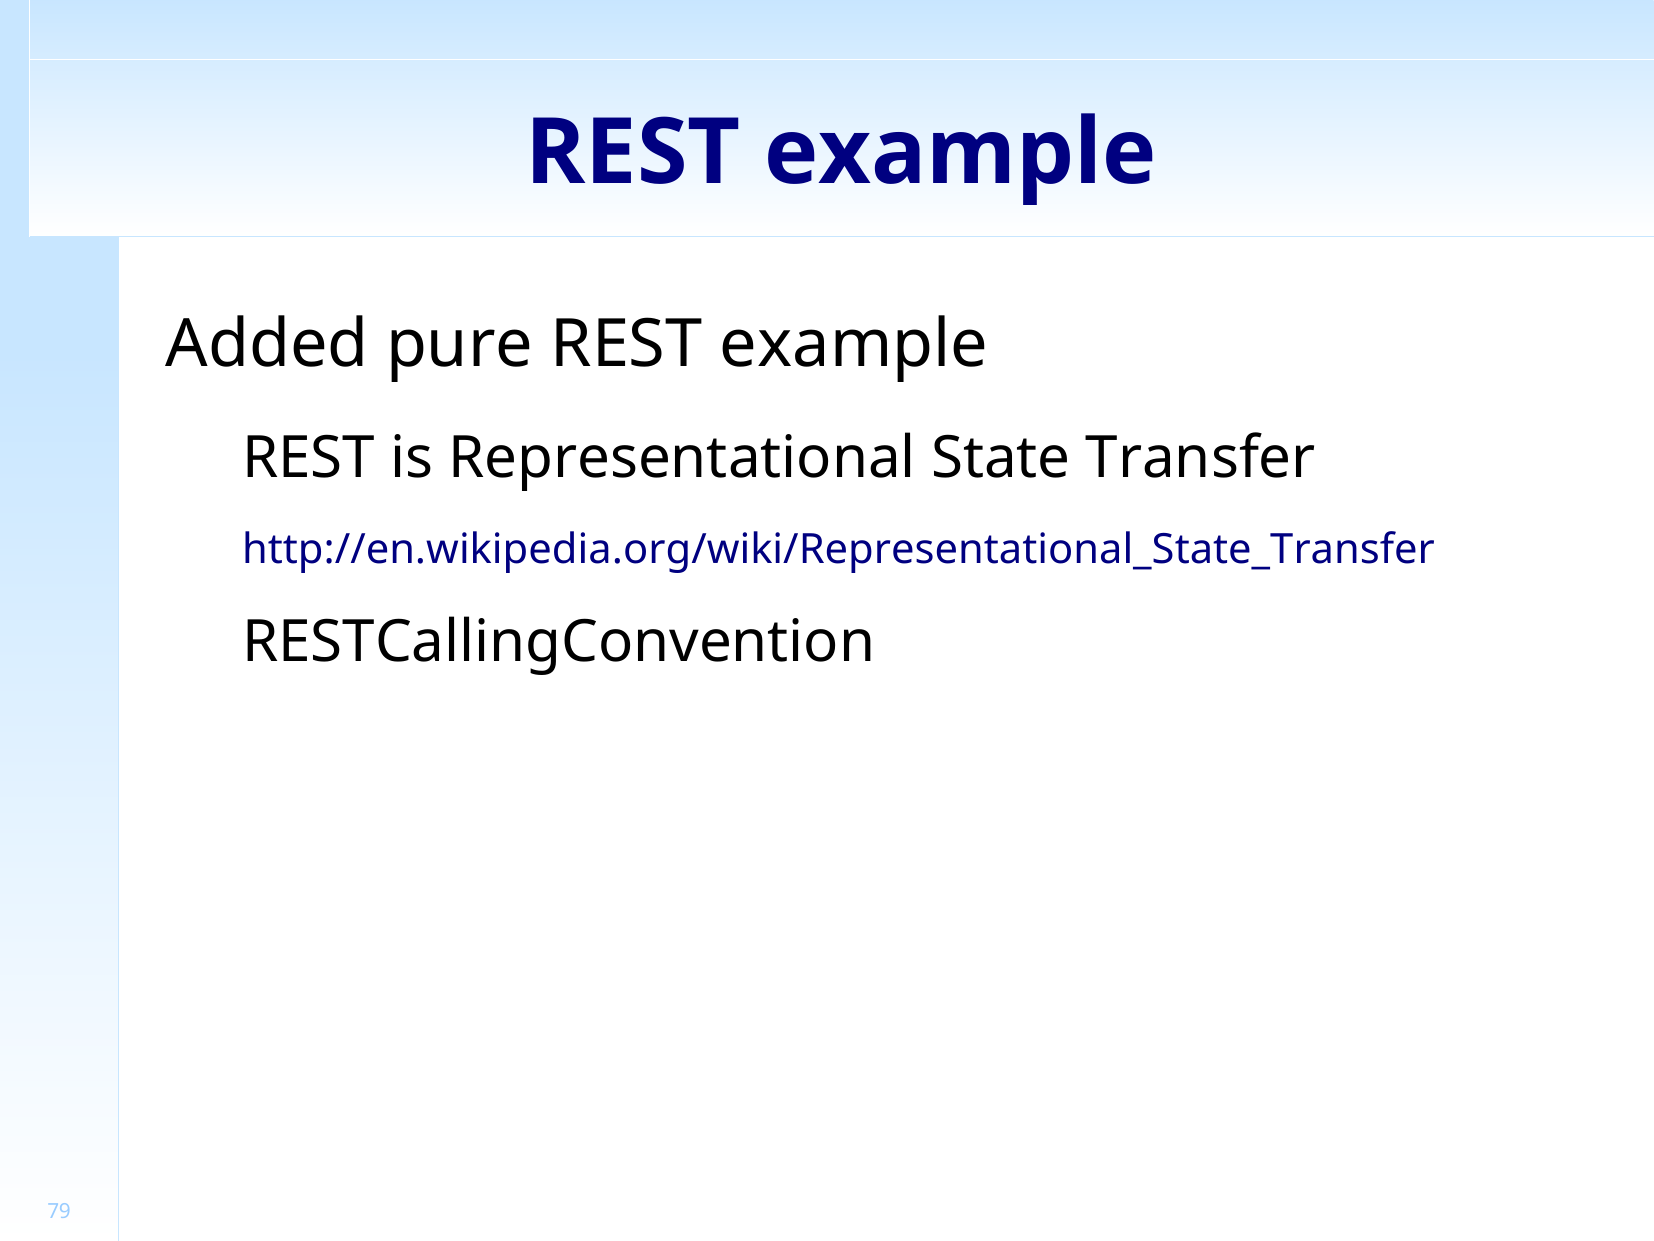

# REST example
Added pure REST example
REST is Representational State Transfer
http://en.wikipedia.org/wiki/Representational_State_Transfer
RESTCallingConvention